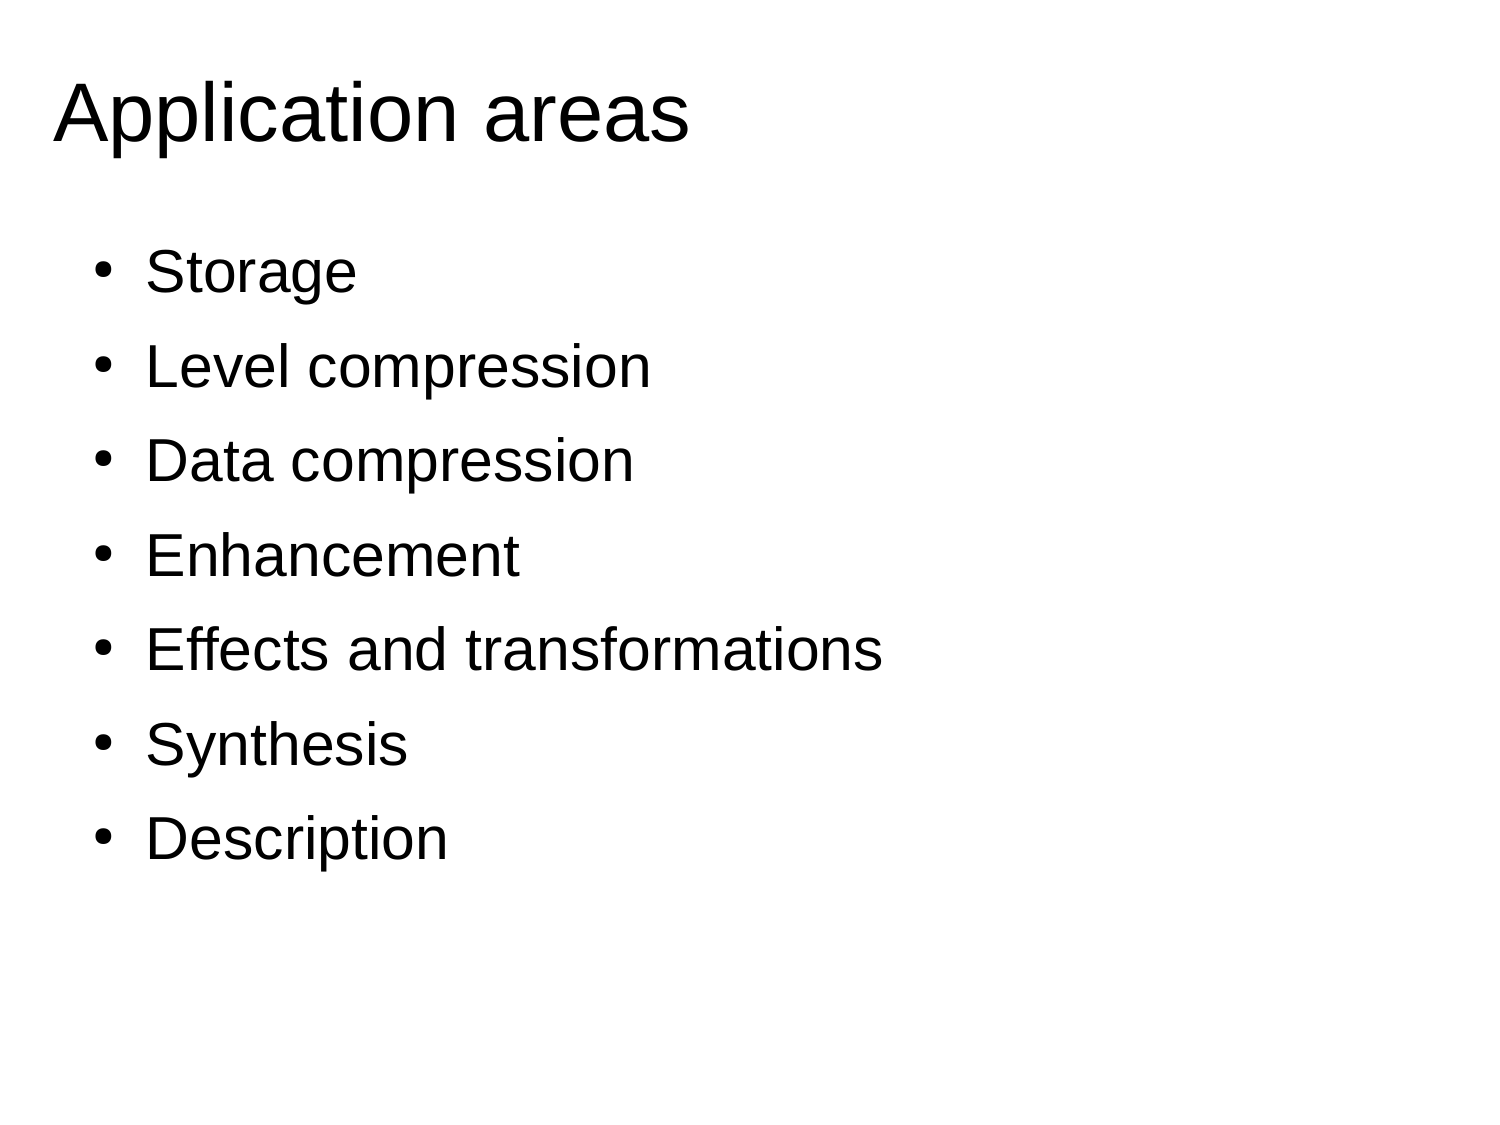

# Application areas
Storage
Level compression
Data compression
Enhancement
Effects and transformations
Synthesis
Description